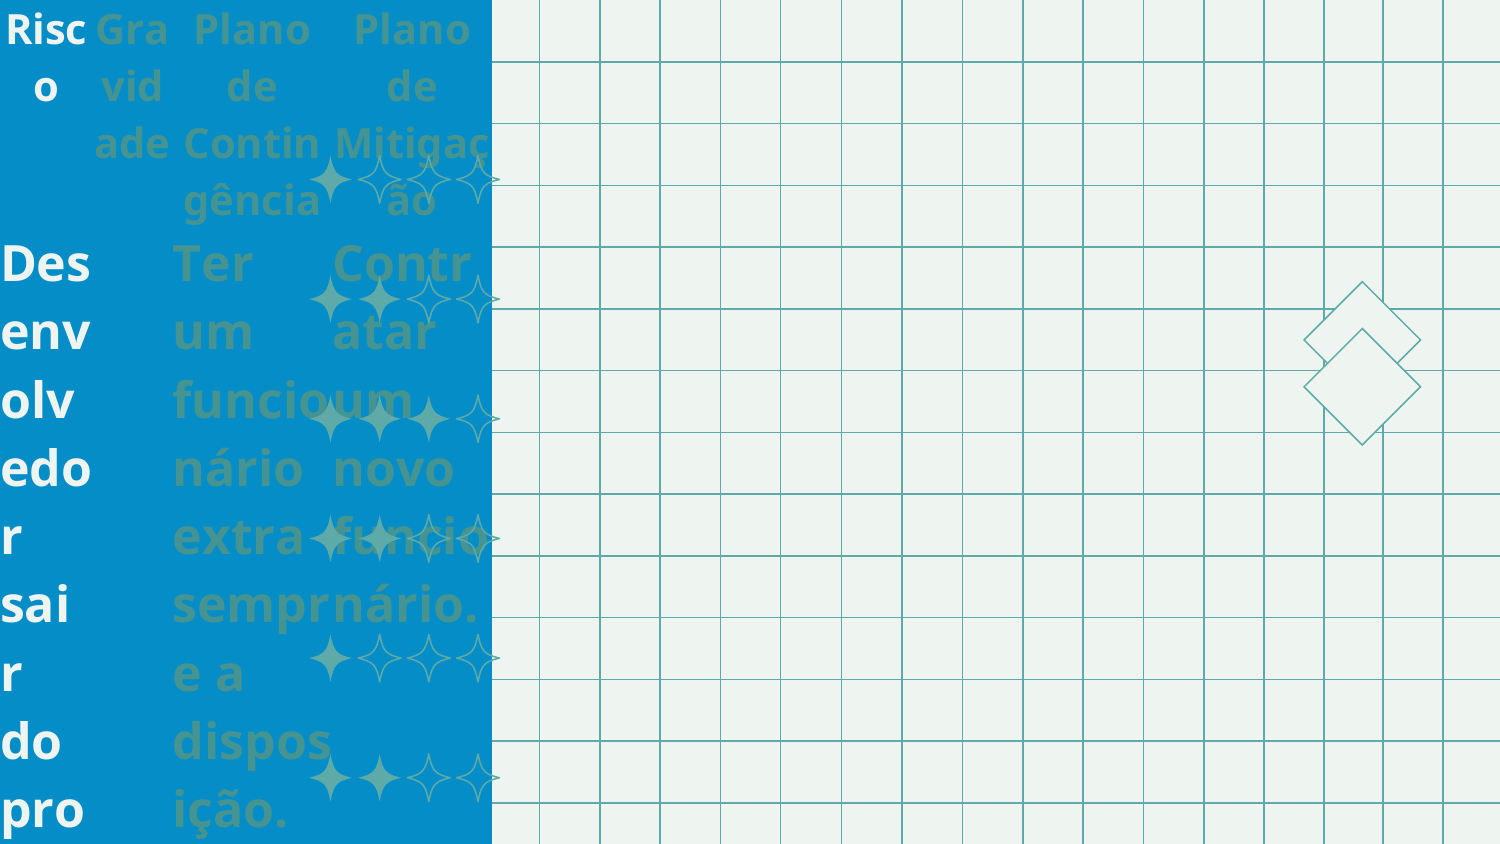

| Risco | Gravidade | Plano de Contingência | Plano de Mitigação |
| --- | --- | --- | --- |
| Desenvolvedor sair do projeto | | Ter um funcionário extra sempre a disposição. | Contratar um novo funcionário. |
| Cliente desistir do projeto | | Contrato fechado. | Negociação (50% antes e 50% depois). |
| Projeto não ser concluído no prazo | | Criação de metas/objetivos. Reuniões de planejamento. | Renegociação. |
| Mudança no formato da ficha de pedidos | | Manter ciente das intenções de mudanças do sistema. | Adaptar o projeto às novas necessidades. |
| Conflito entre departamentos | | Boa gestão e estímulos ao entrosamento da equipe. | Reuniões, advertência e se necessário demissão. |
| Perda de dados | | Realização de Backups contínuos. | Restauração por meio de Backups. |